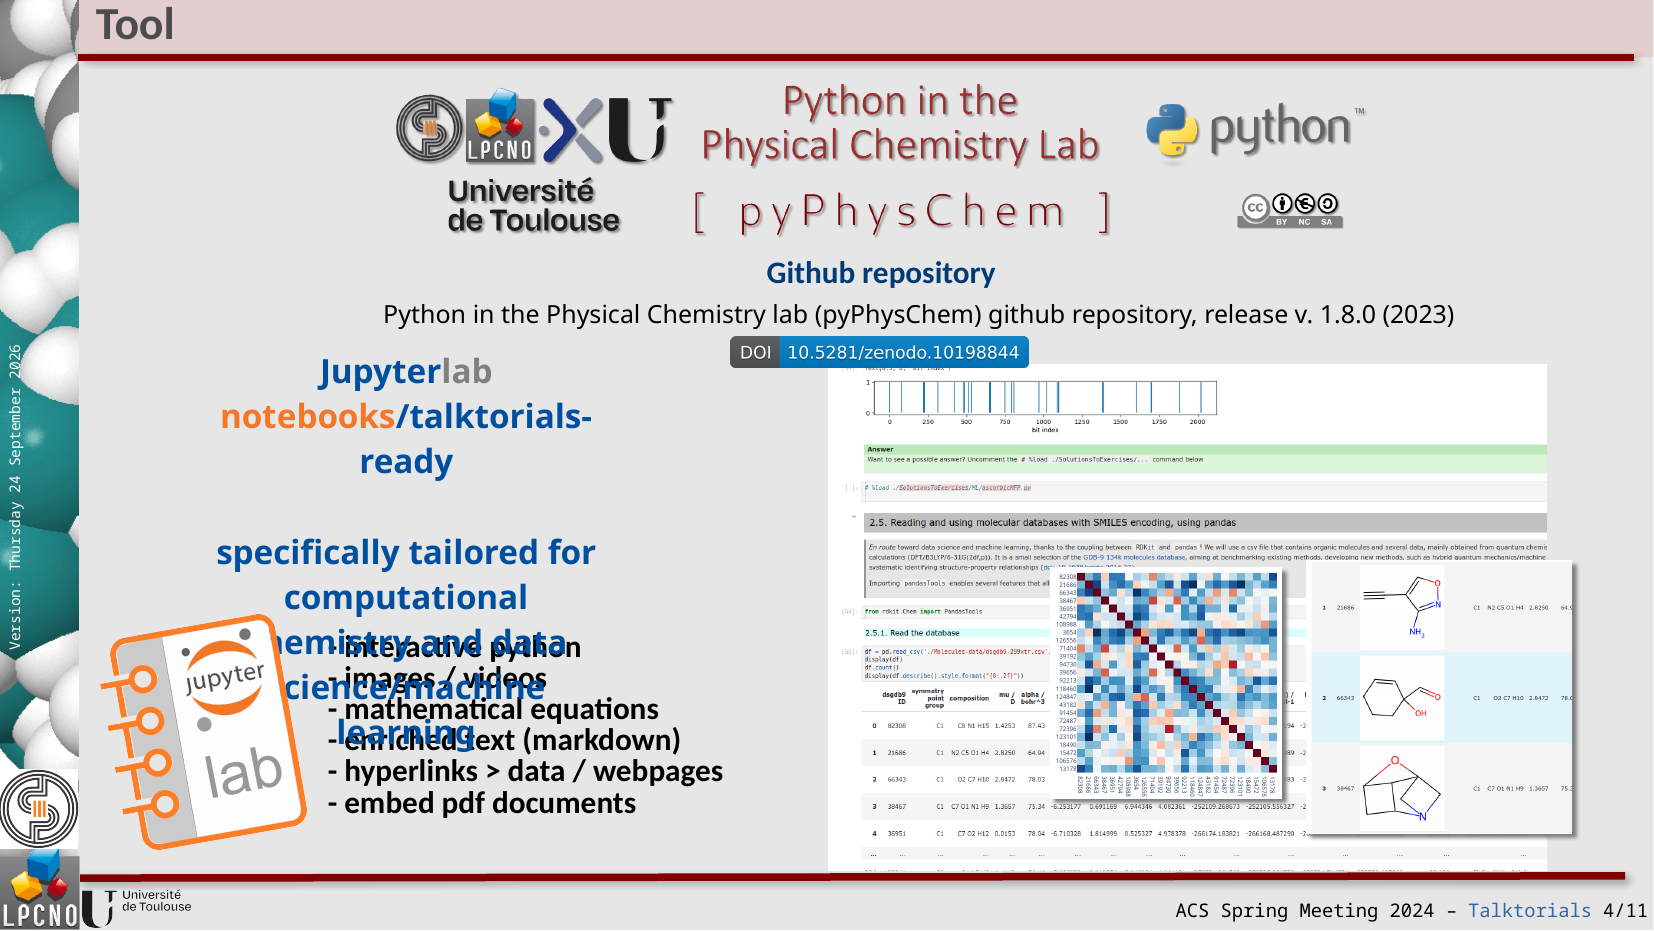

# Tool
Github repository
Python in the Physical Chemistry lab (pyPhysChem) github repository, release v. 1.8.0 (2023)
Jupyterlab notebooks/talktorials-ready
specifically tailored for computational chemistry and data science/machine learning
- interactive python
- images / videos
- mathematical equations
- enriched text (markdown)
- hyperlinks > data / webpages
- embed pdf documents